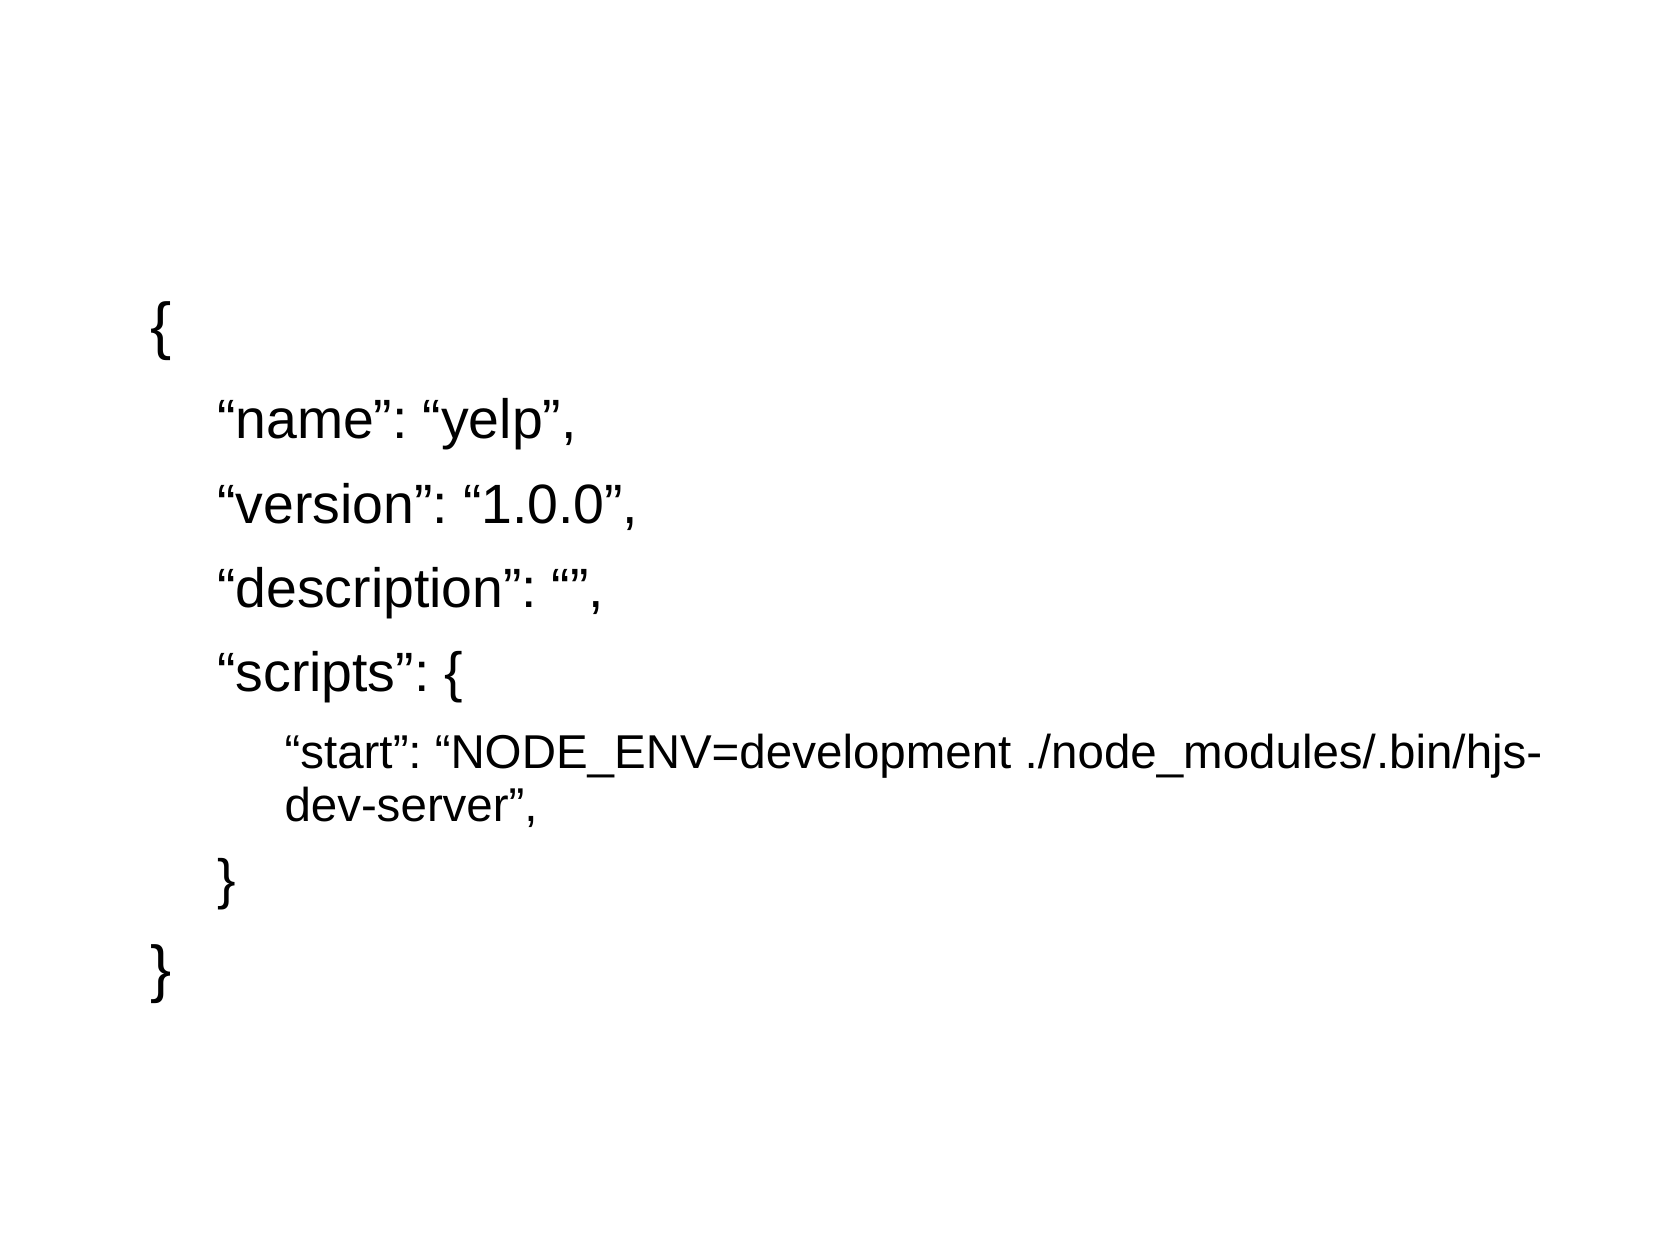

#
{
“name”: “yelp”,
“version”: “1.0.0”,
“description”: “”,
“scripts”: {
“start”: “NODE_ENV=development ./node_modules/.bin/hjs-dev-server”,
}
}